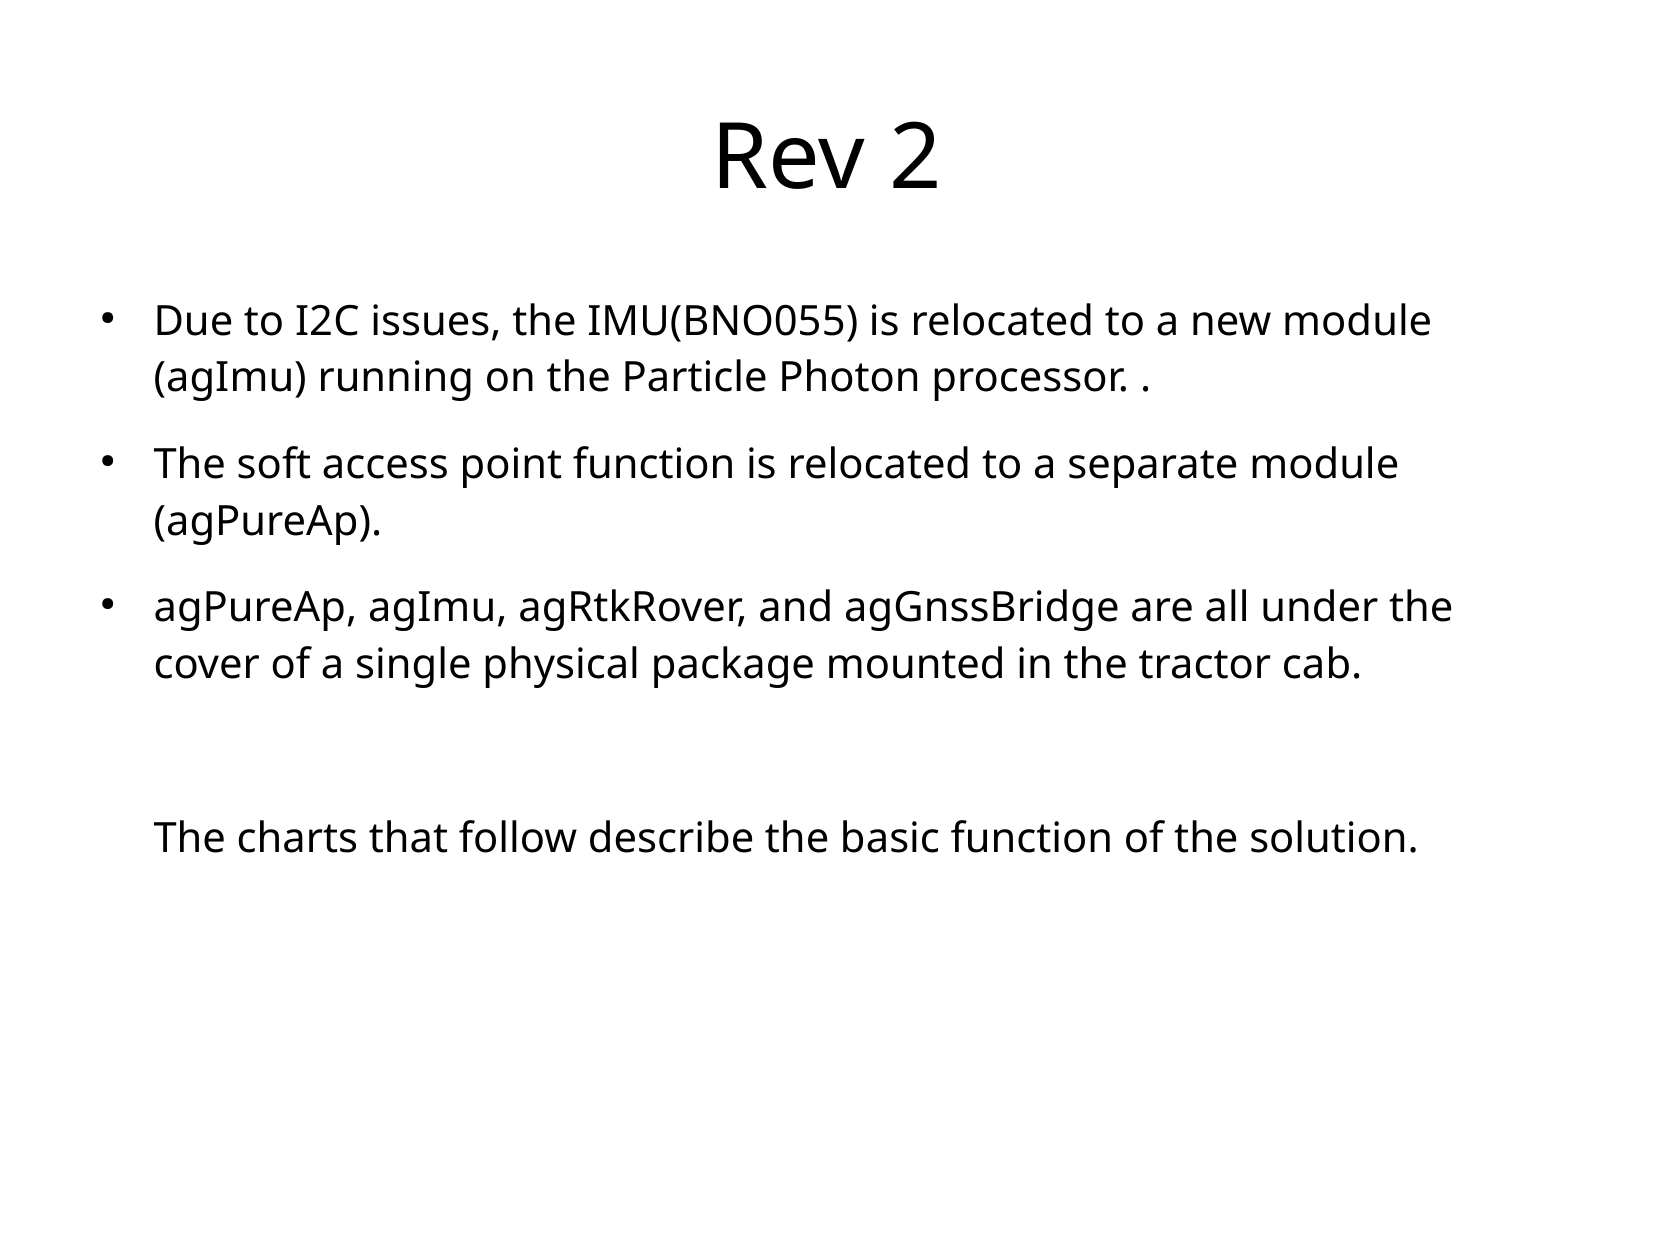

# Rev 2
Due to I2C issues, the IMU(BNO055) is relocated to a new module (agImu) running on the Particle Photon processor. .
The soft access point function is relocated to a separate module (agPureAp).
agPureAp, agImu, agRtkRover, and agGnssBridge are all under the cover of a single physical package mounted in the tractor cab.
The charts that follow describe the basic function of the solution.